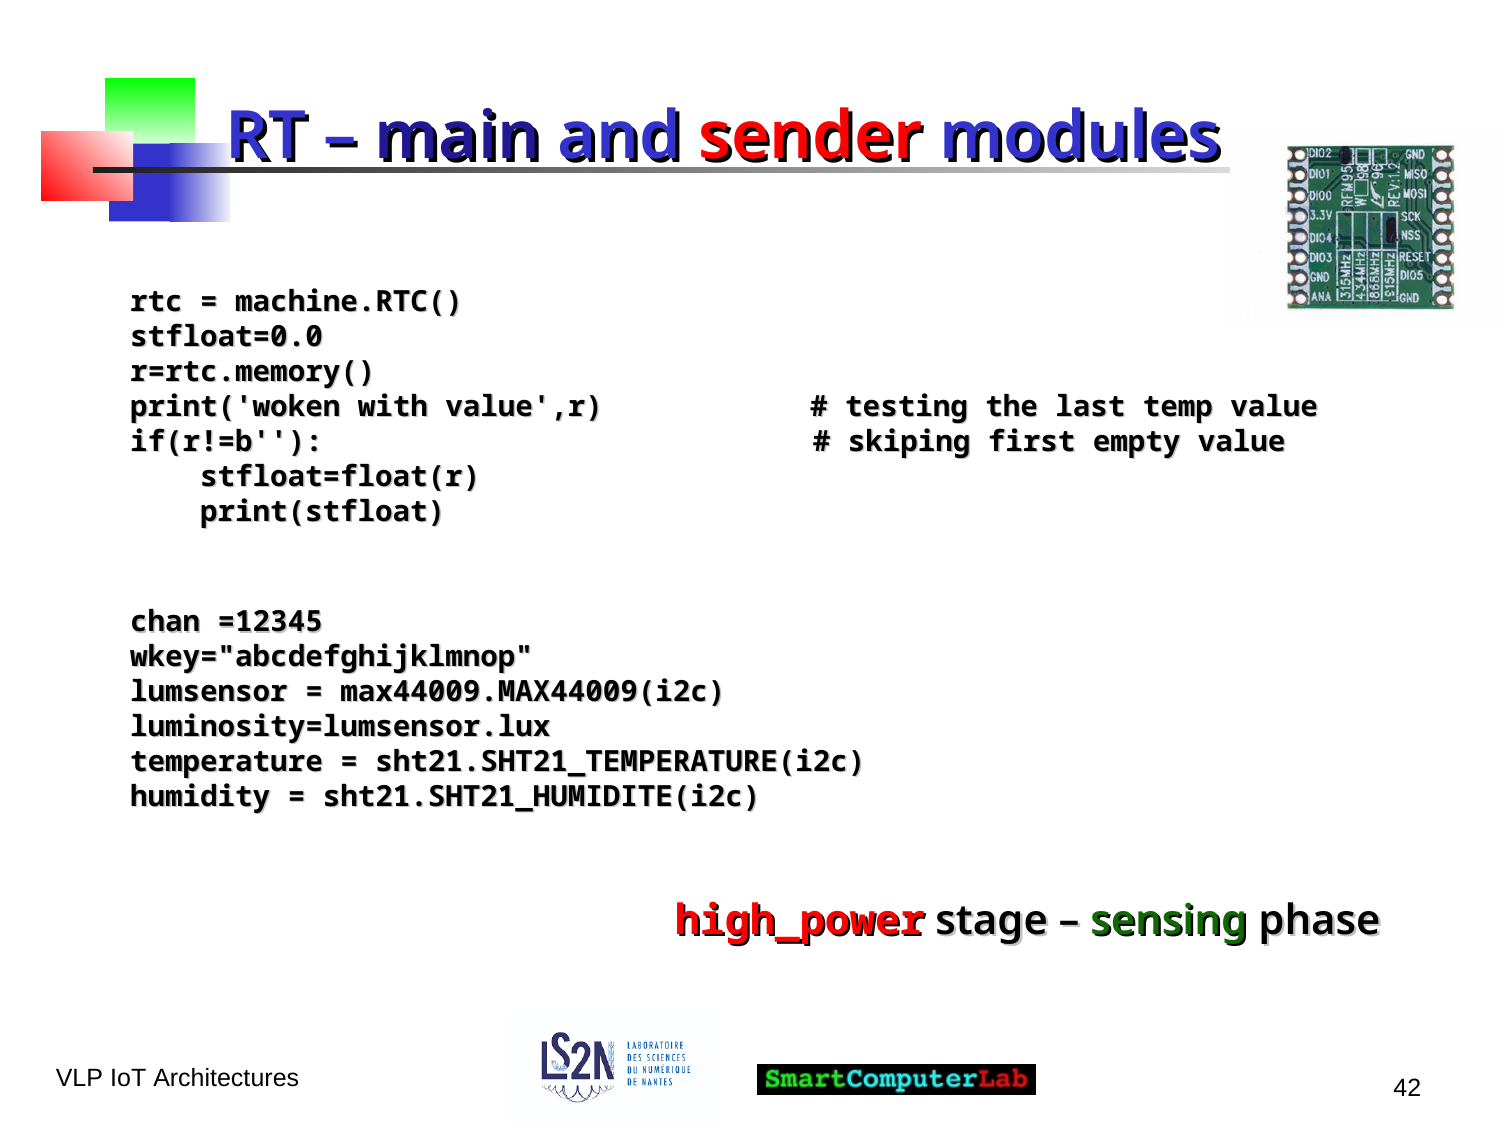

# RT – main and sender modules
 rtc = machine.RTC()
 stfloat=0.0
 r=rtc.memory()
 print('woken with value',r)			# testing the last temp value
 if(r!=b''): # skiping first empty value
 stfloat=float(r)
 print(stfloat)
 chan =12345
 wkey="abcdefghijklmnop"
 lumsensor = max44009.MAX44009(i2c)
 luminosity=lumsensor.lux
 temperature = sht21.SHT21_TEMPERATURE(i2c)
 humidity = sht21.SHT21_HUMIDITE(i2c)
high_power stage – sensing phase
42